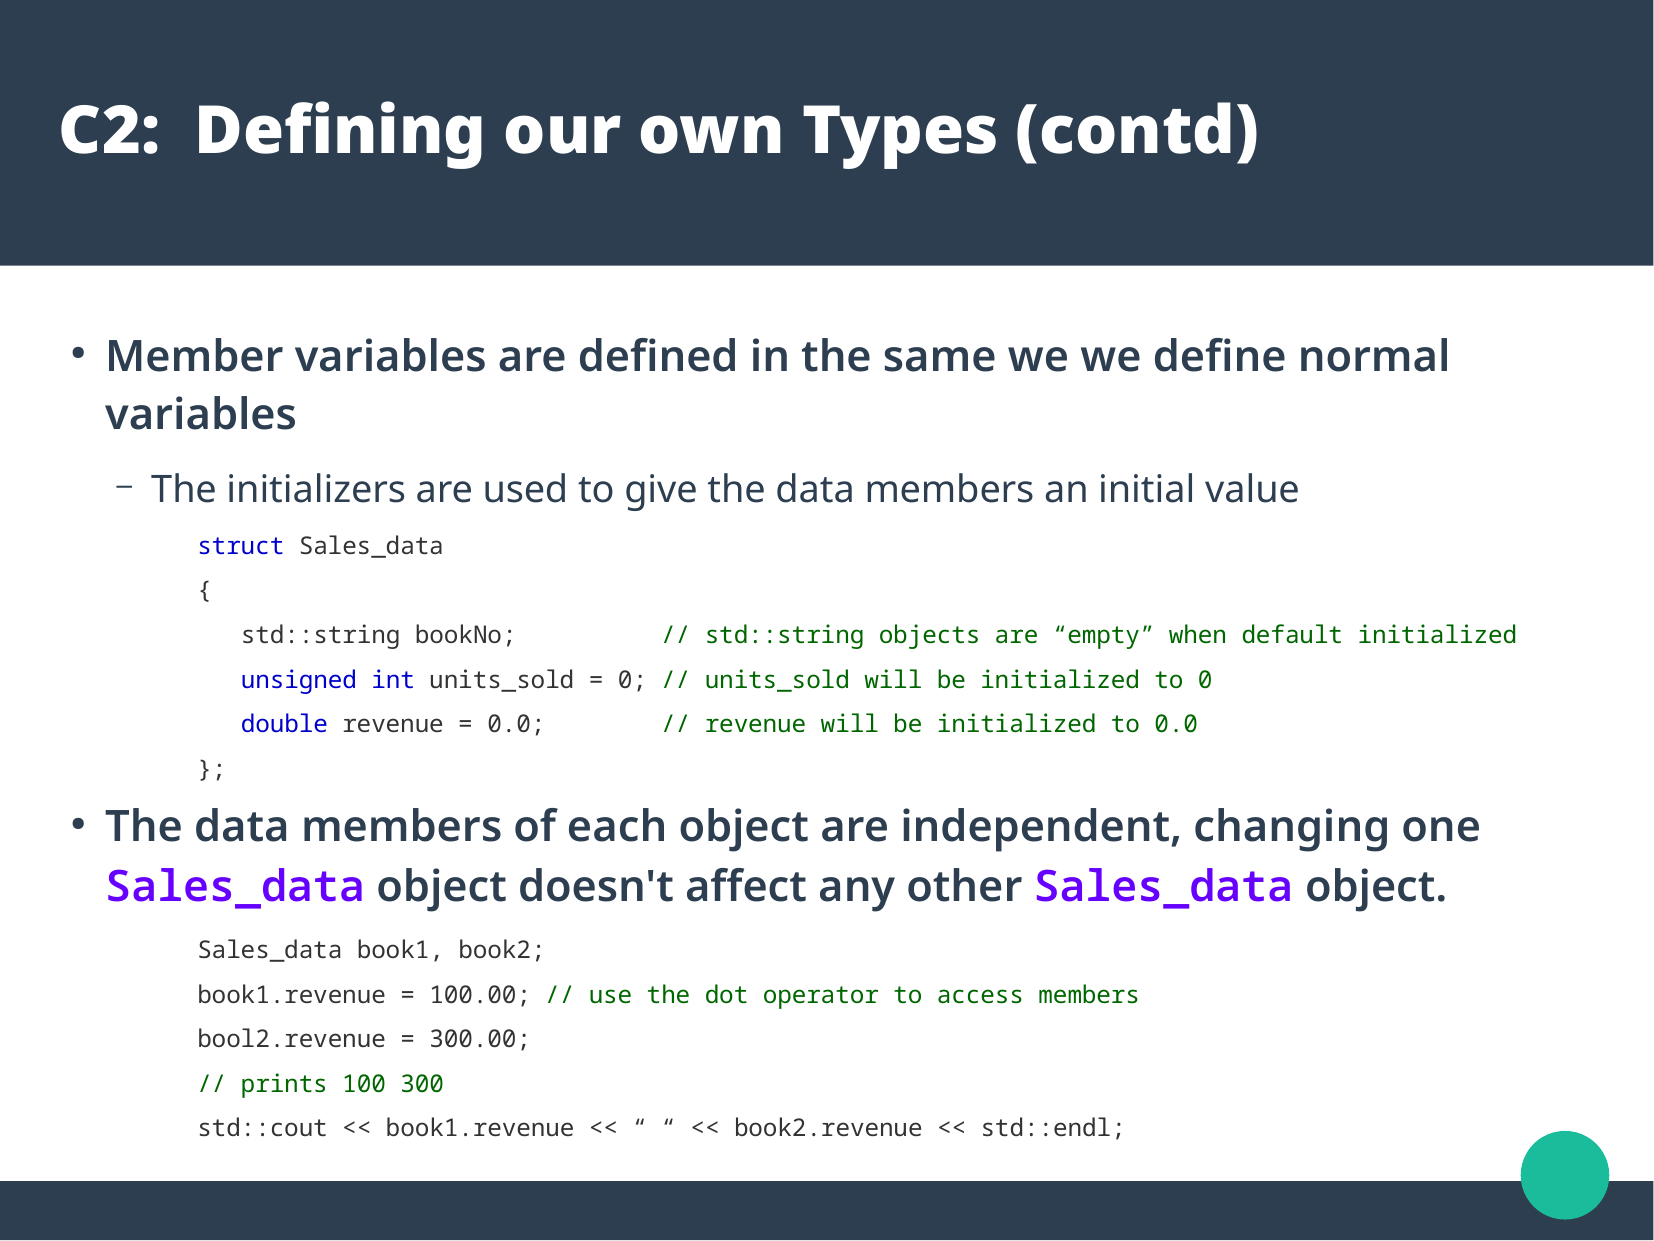

# C2: Defining our own Types (contd)
Member variables are defined in the same we we define normal variables
The initializers are used to give the data members an initial value
struct Sales_data
{
 std::string bookNo; // std::string objects are “empty” when default initialized
 unsigned int units_sold = 0; // units_sold will be initialized to 0
 double revenue = 0.0; // revenue will be initialized to 0.0
};
The data members of each object are independent, changing one Sales_data object doesn't affect any other Sales_data object.
Sales_data book1, book2;
book1.revenue = 100.00; // use the dot operator to access members
bool2.revenue = 300.00;
// prints 100 300
std::cout << book1.revenue << “ “ << book2.revenue << std::endl;